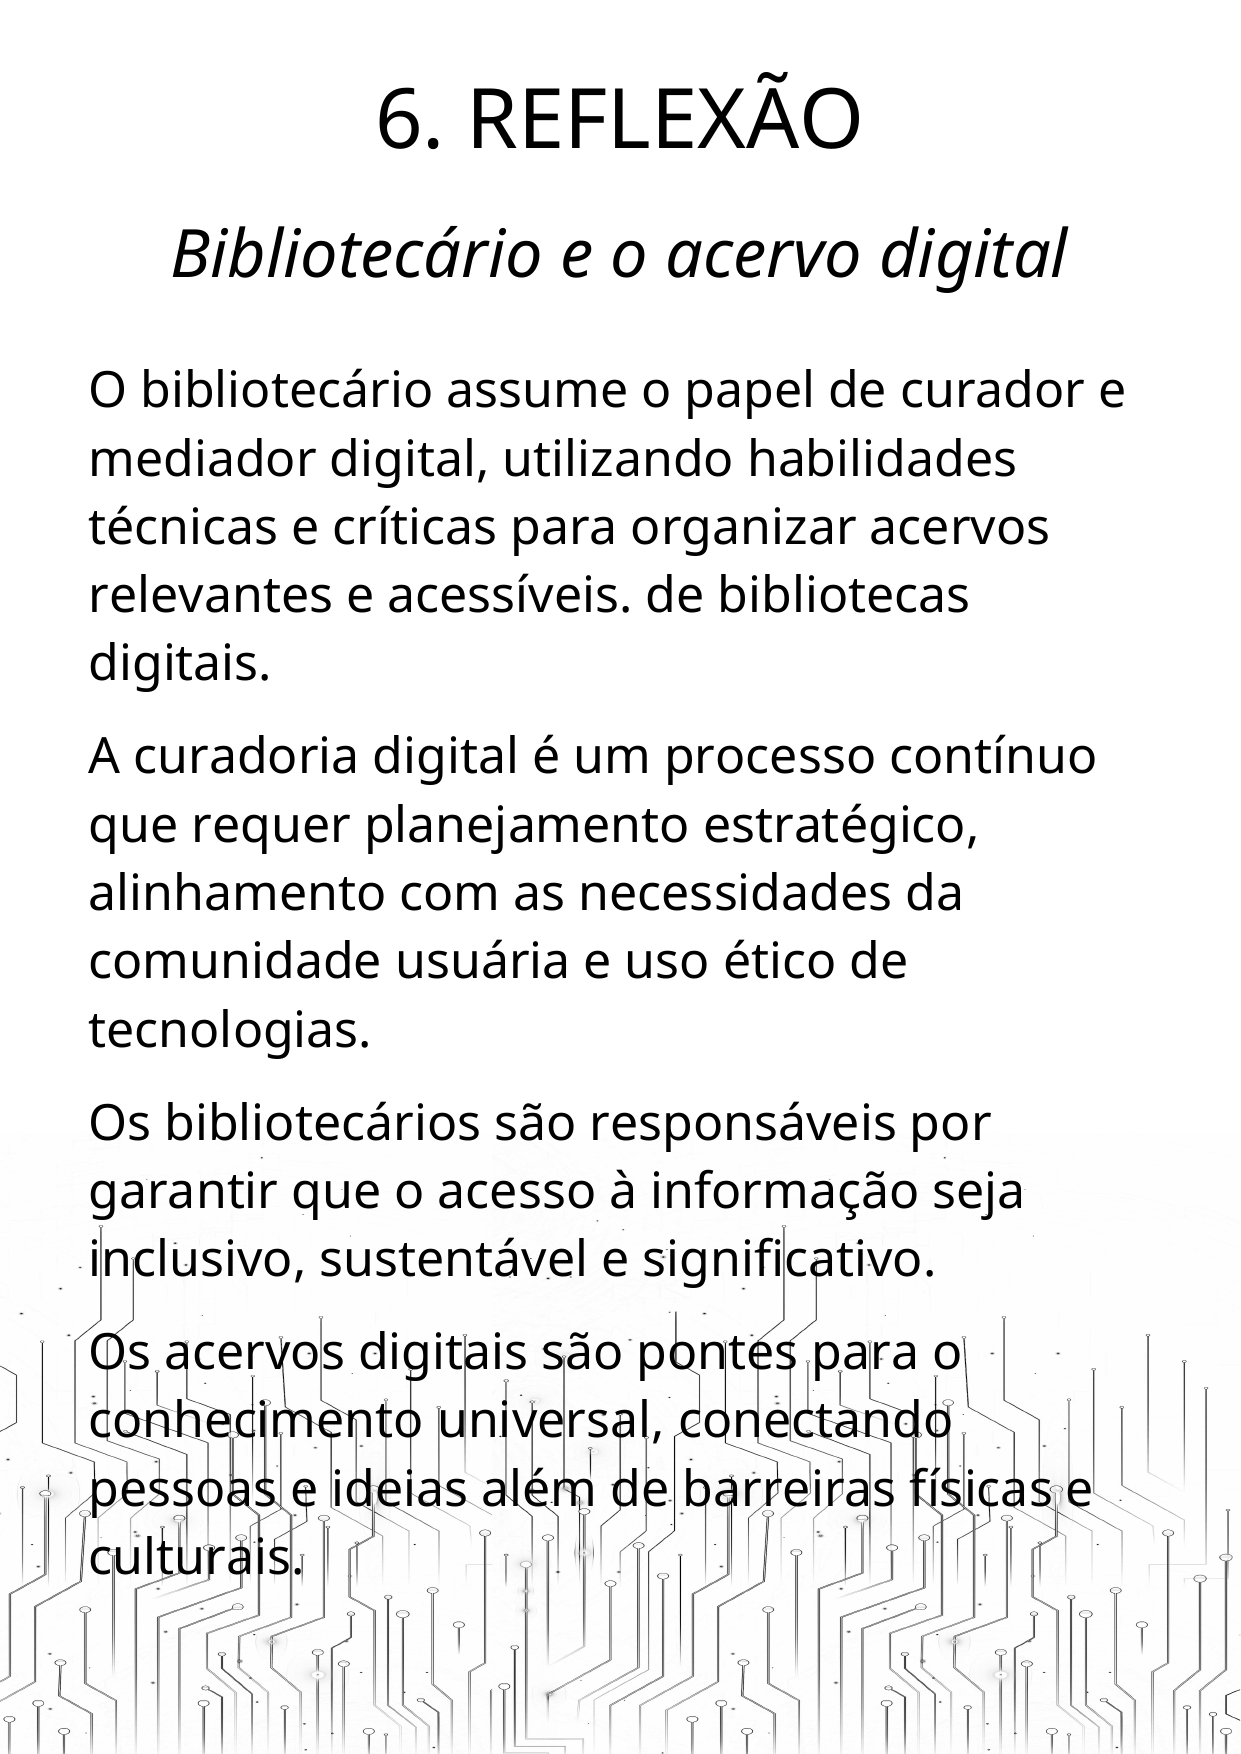

6. REFLEXÃO
Bibliotecário e o acervo digital
O bibliotecário assume o papel de curador e mediador digital, utilizando habilidades técnicas e críticas para organizar acervos relevantes e acessíveis. de bibliotecas digitais.
A curadoria digital é um processo contínuo que requer planejamento estratégico, alinhamento com as necessidades da comunidade usuária e uso ético de tecnologias.
Os bibliotecários são responsáveis por garantir que o acesso à informação seja inclusivo, sustentável e significativo.
Os acervos digitais são pontes para o conhecimento universal, conectando pessoas e ideias além de barreiras físicas e culturais.